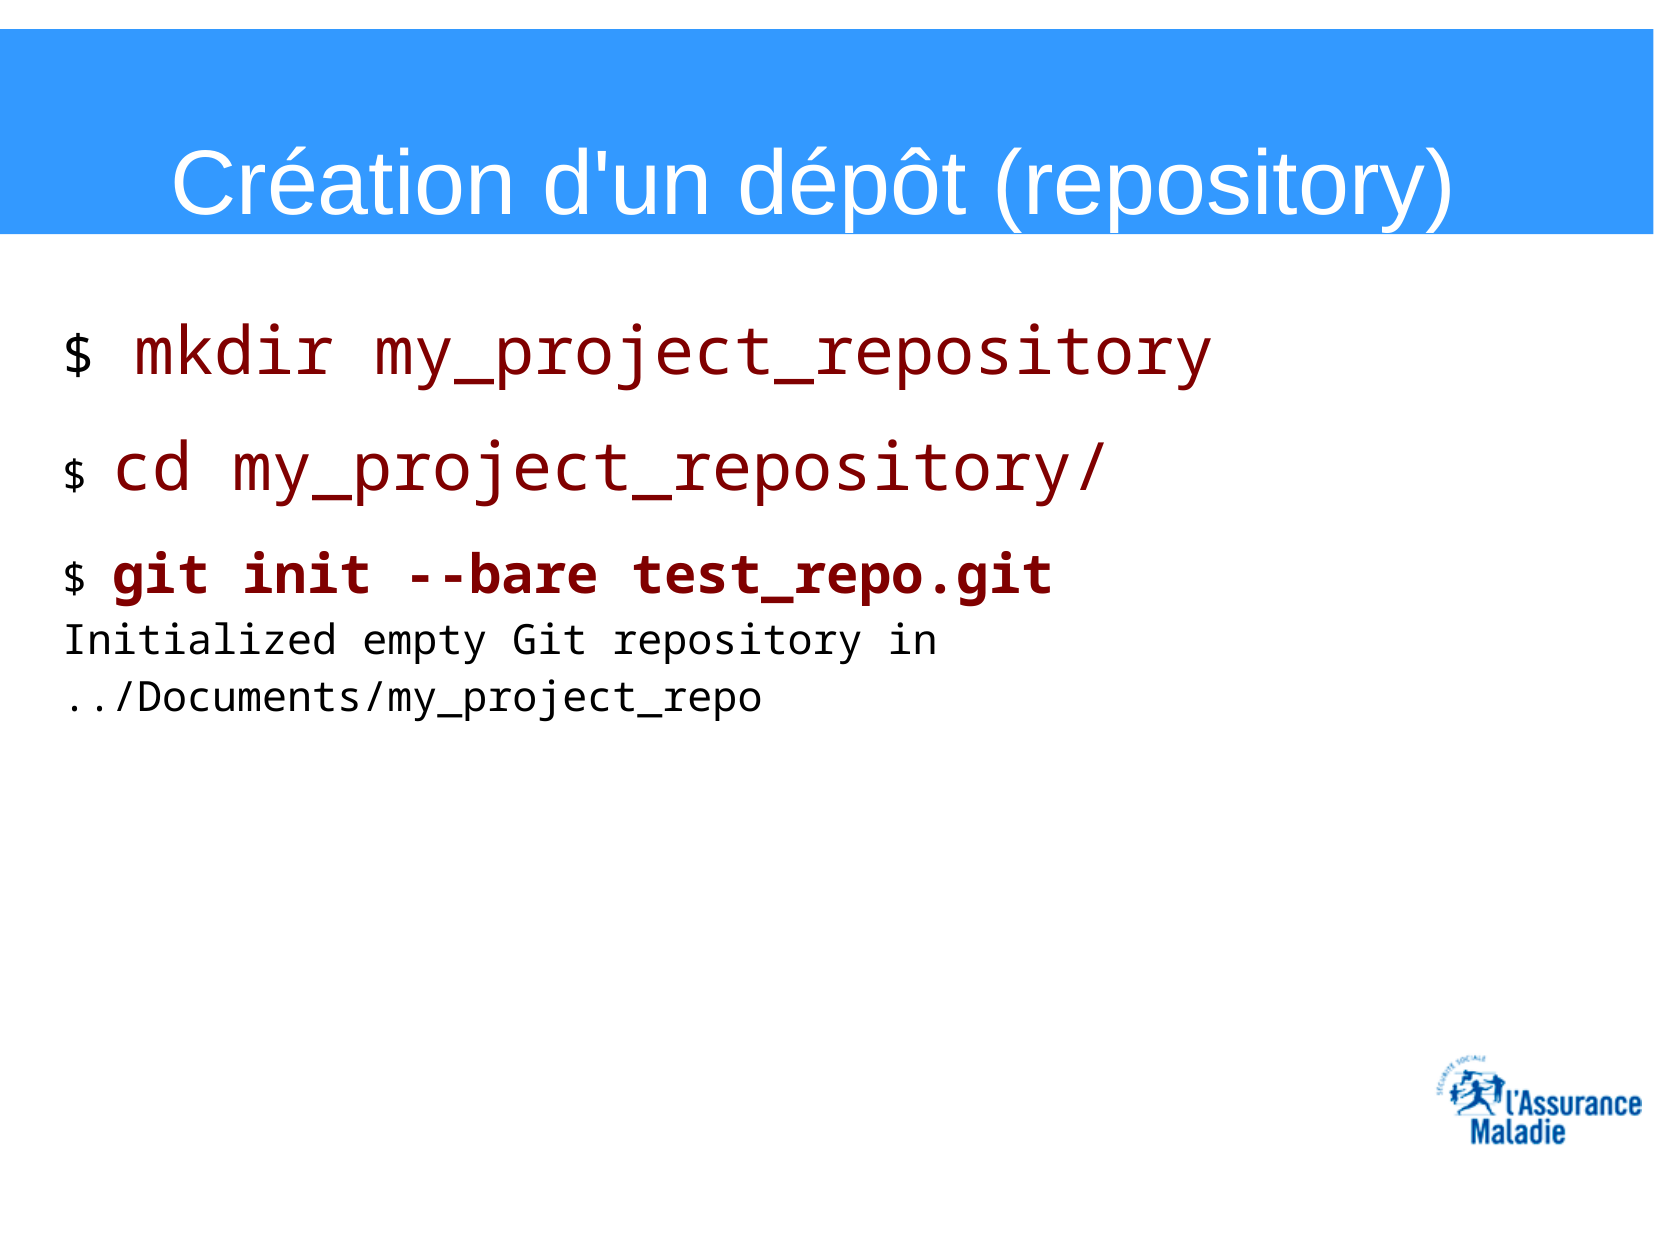

# Création d'un dépôt (repository)
$ mkdir my_project_repository
$ cd my_project_repository/
$ git init --bare test_repo.git
Initialized empty Git repository in ../Documents/my_project_repo